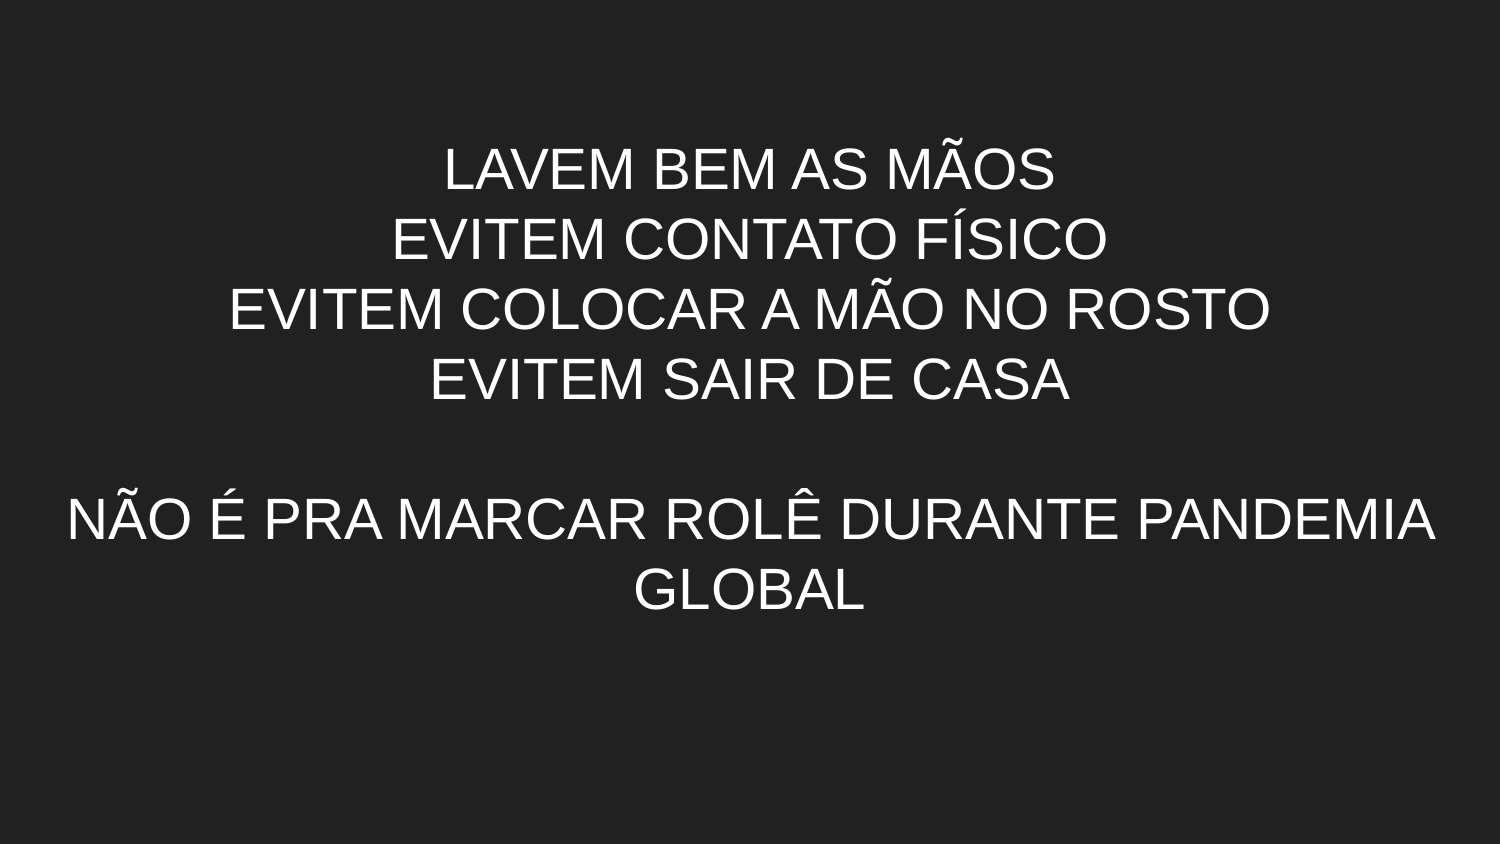

# LAVEM BEM AS MÃOS EVITEM CONTATO FÍSICO EVITEM COLOCAR A MÃO NO ROSTO EVITEM SAIR DE CASA NÃO É PRA MARCAR ROLÊ DURANTE PANDEMIA GLOBAL